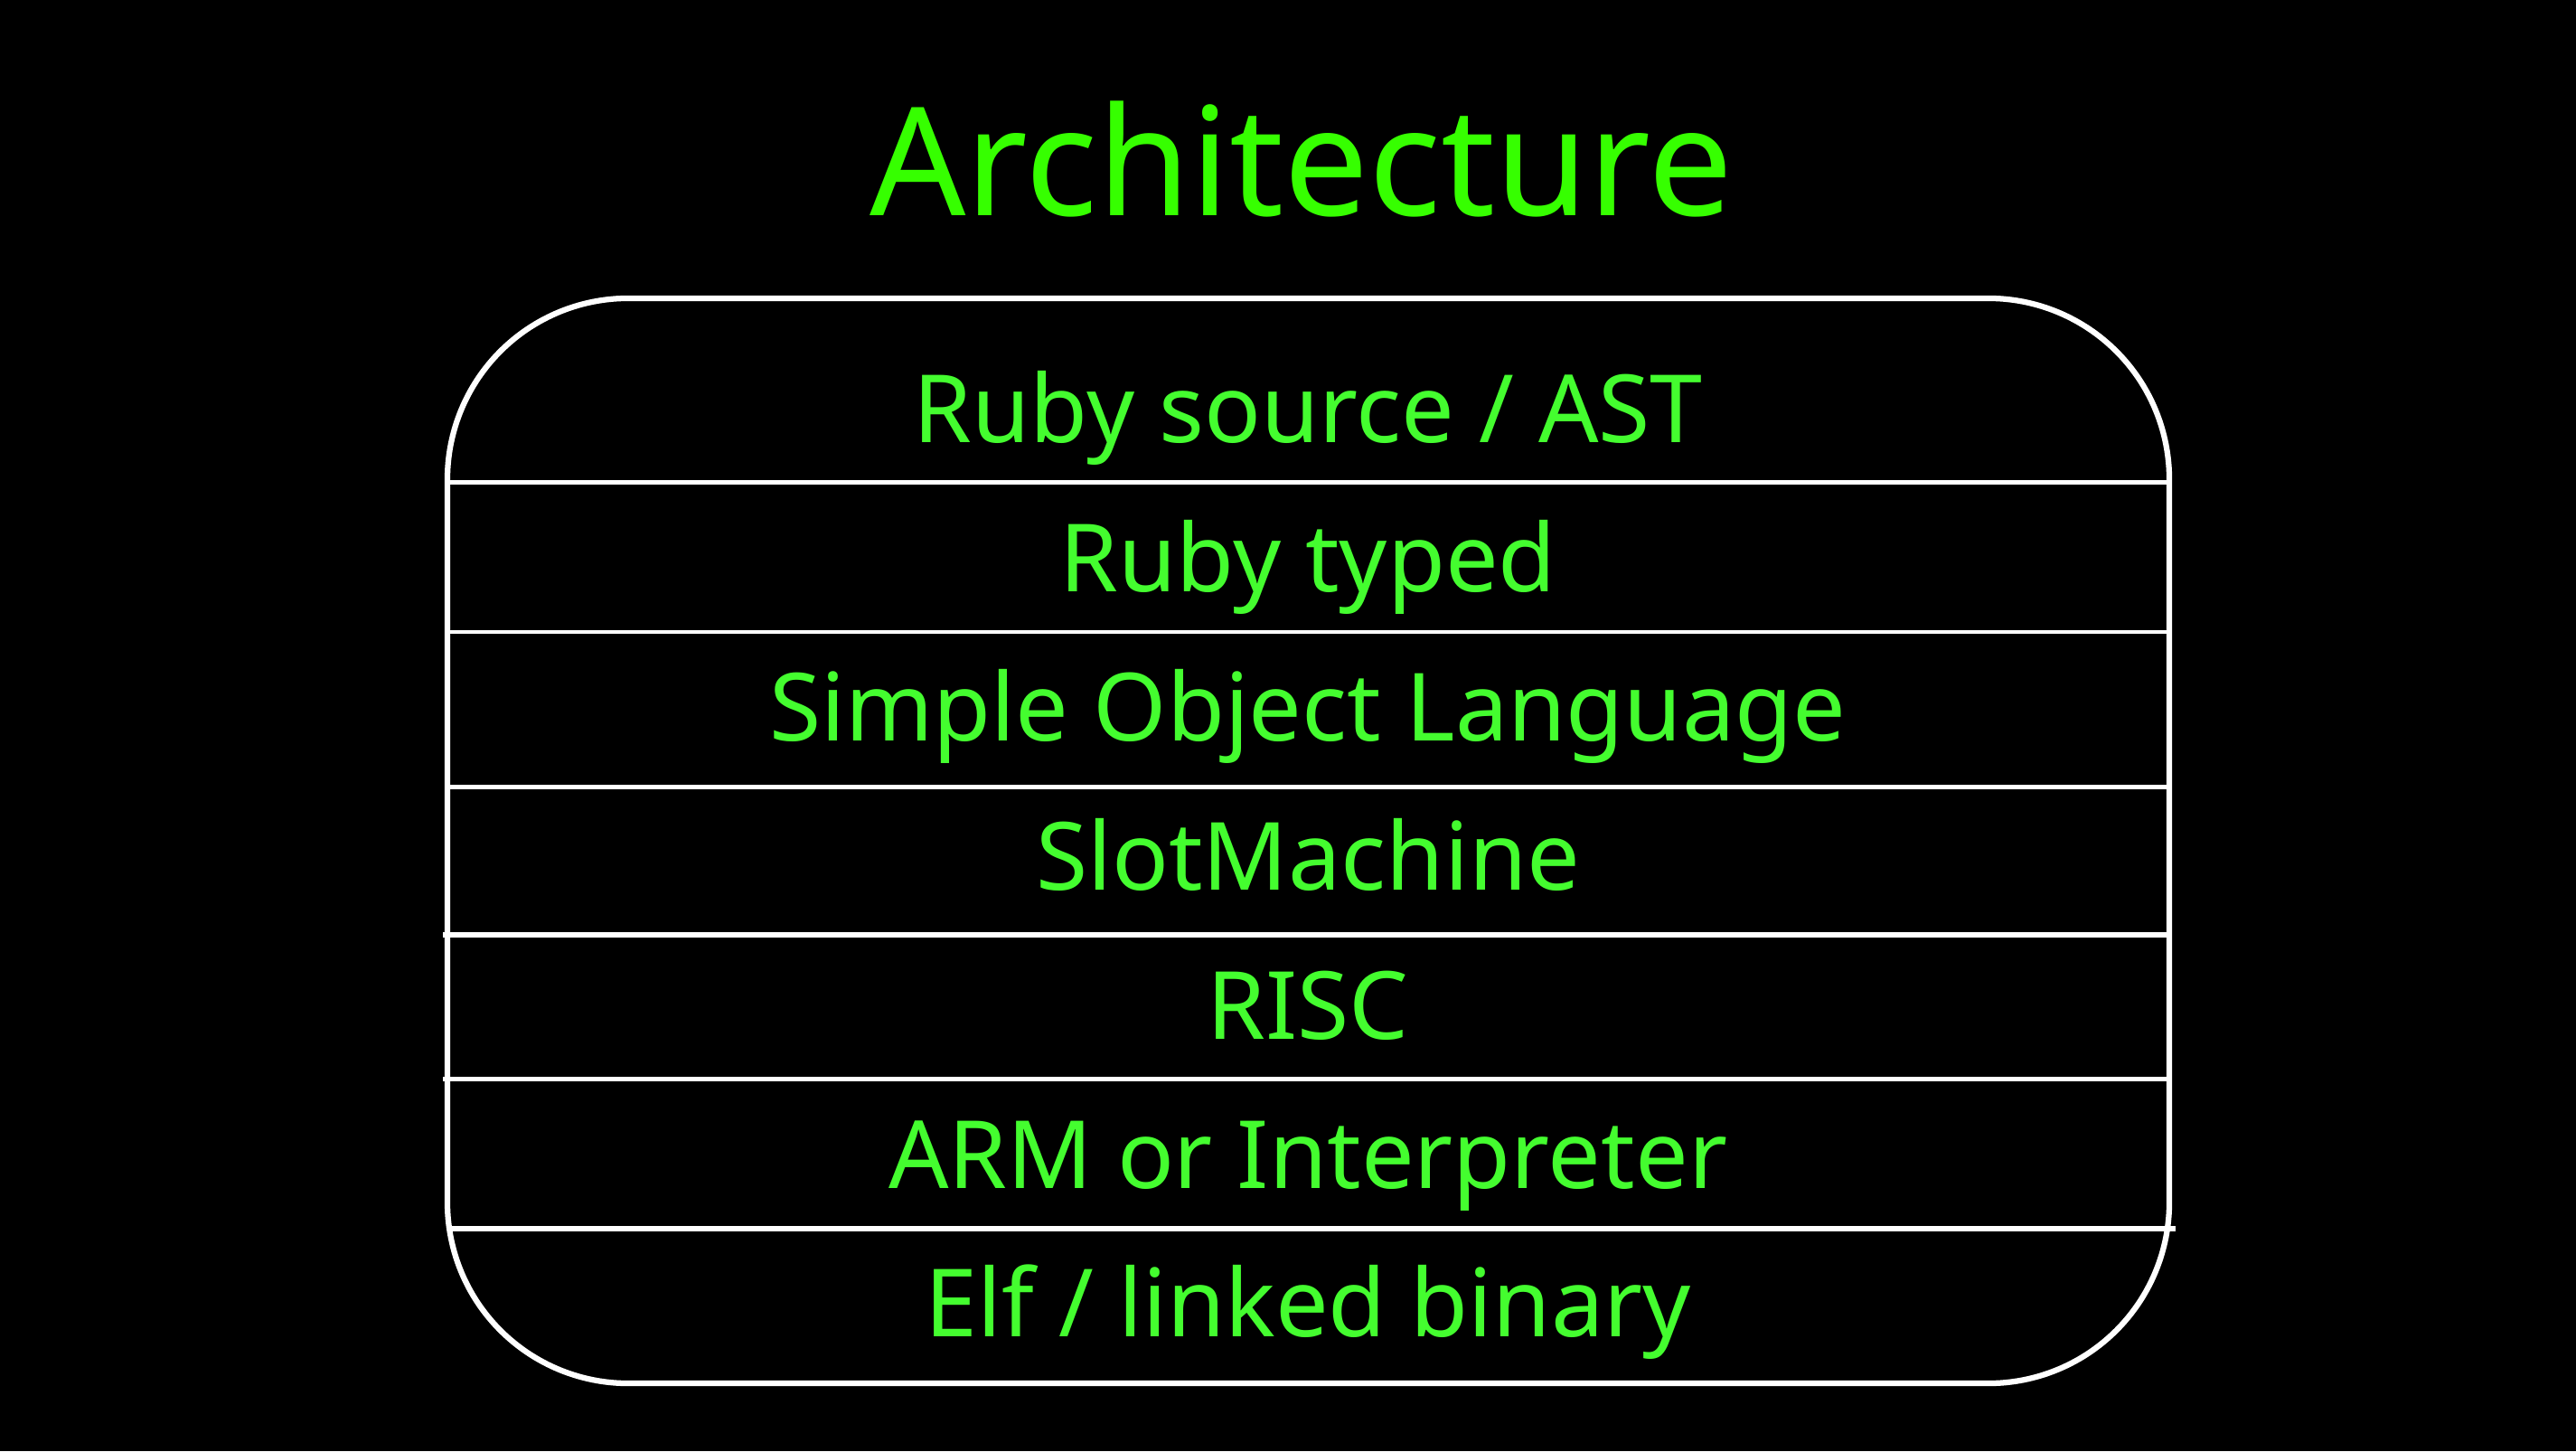

Architecture
# Ruby source / AST
Ruby typed
Simple Object Language
SlotMachine
RISC
ARM or Interpreter
Elf / linked binary